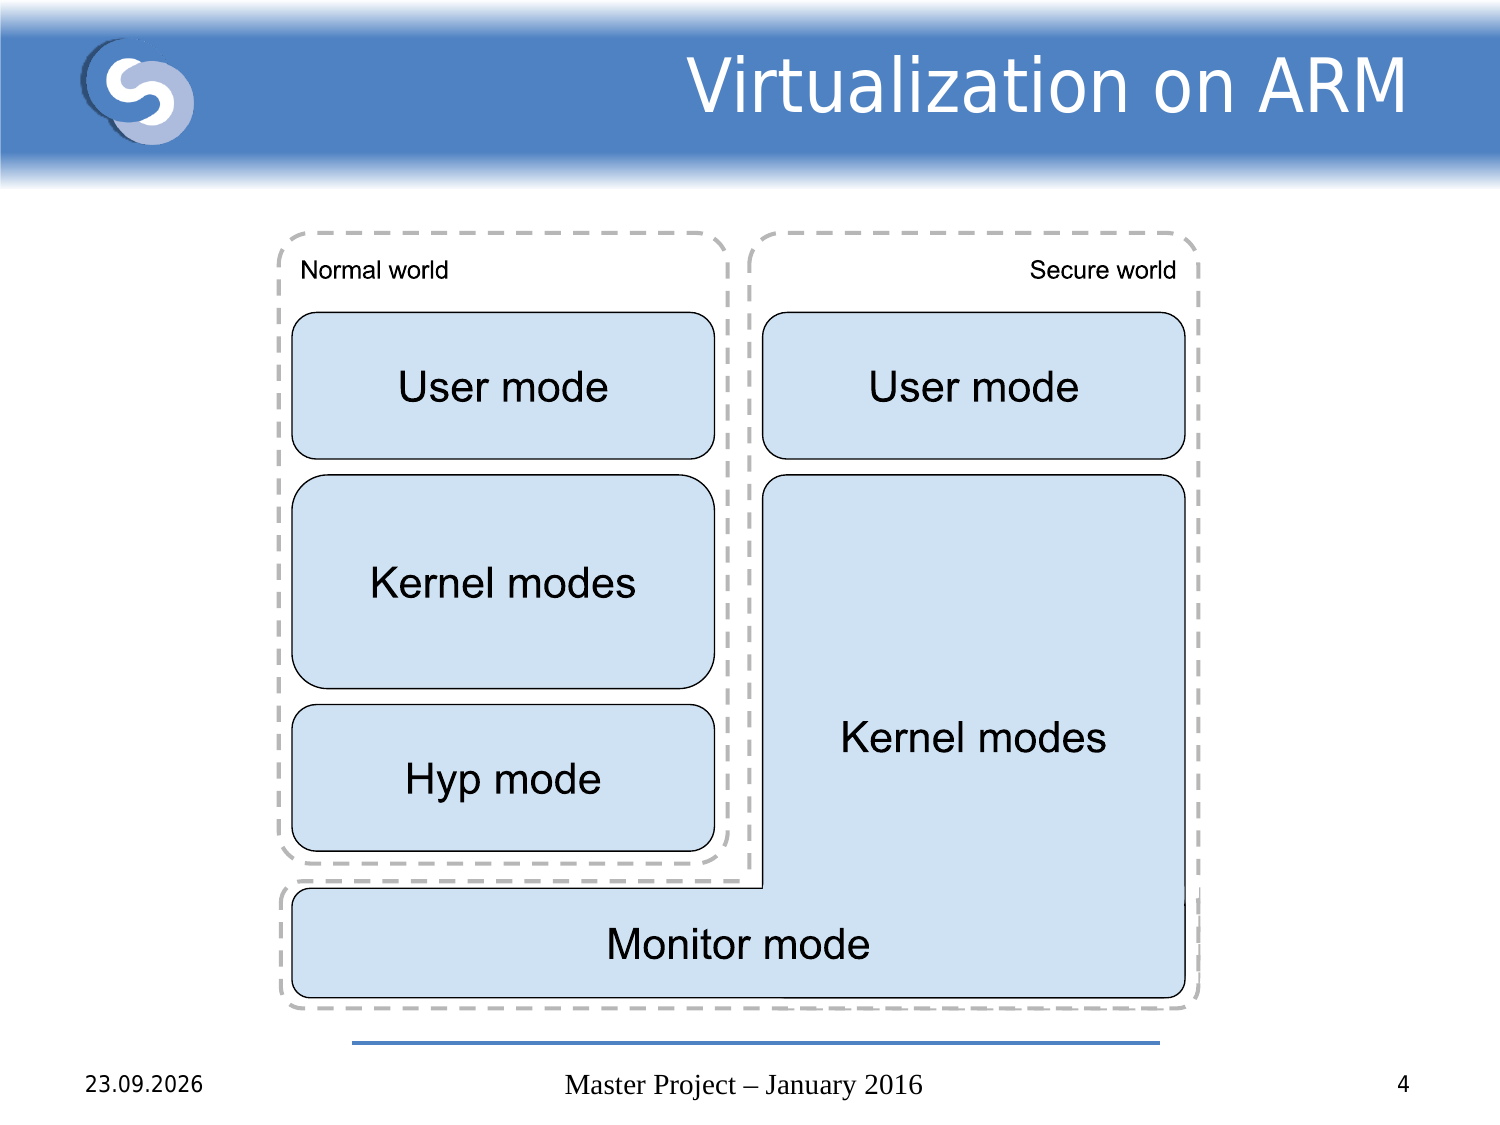

# Virtualization on ARM
Master Project – January 2016
4